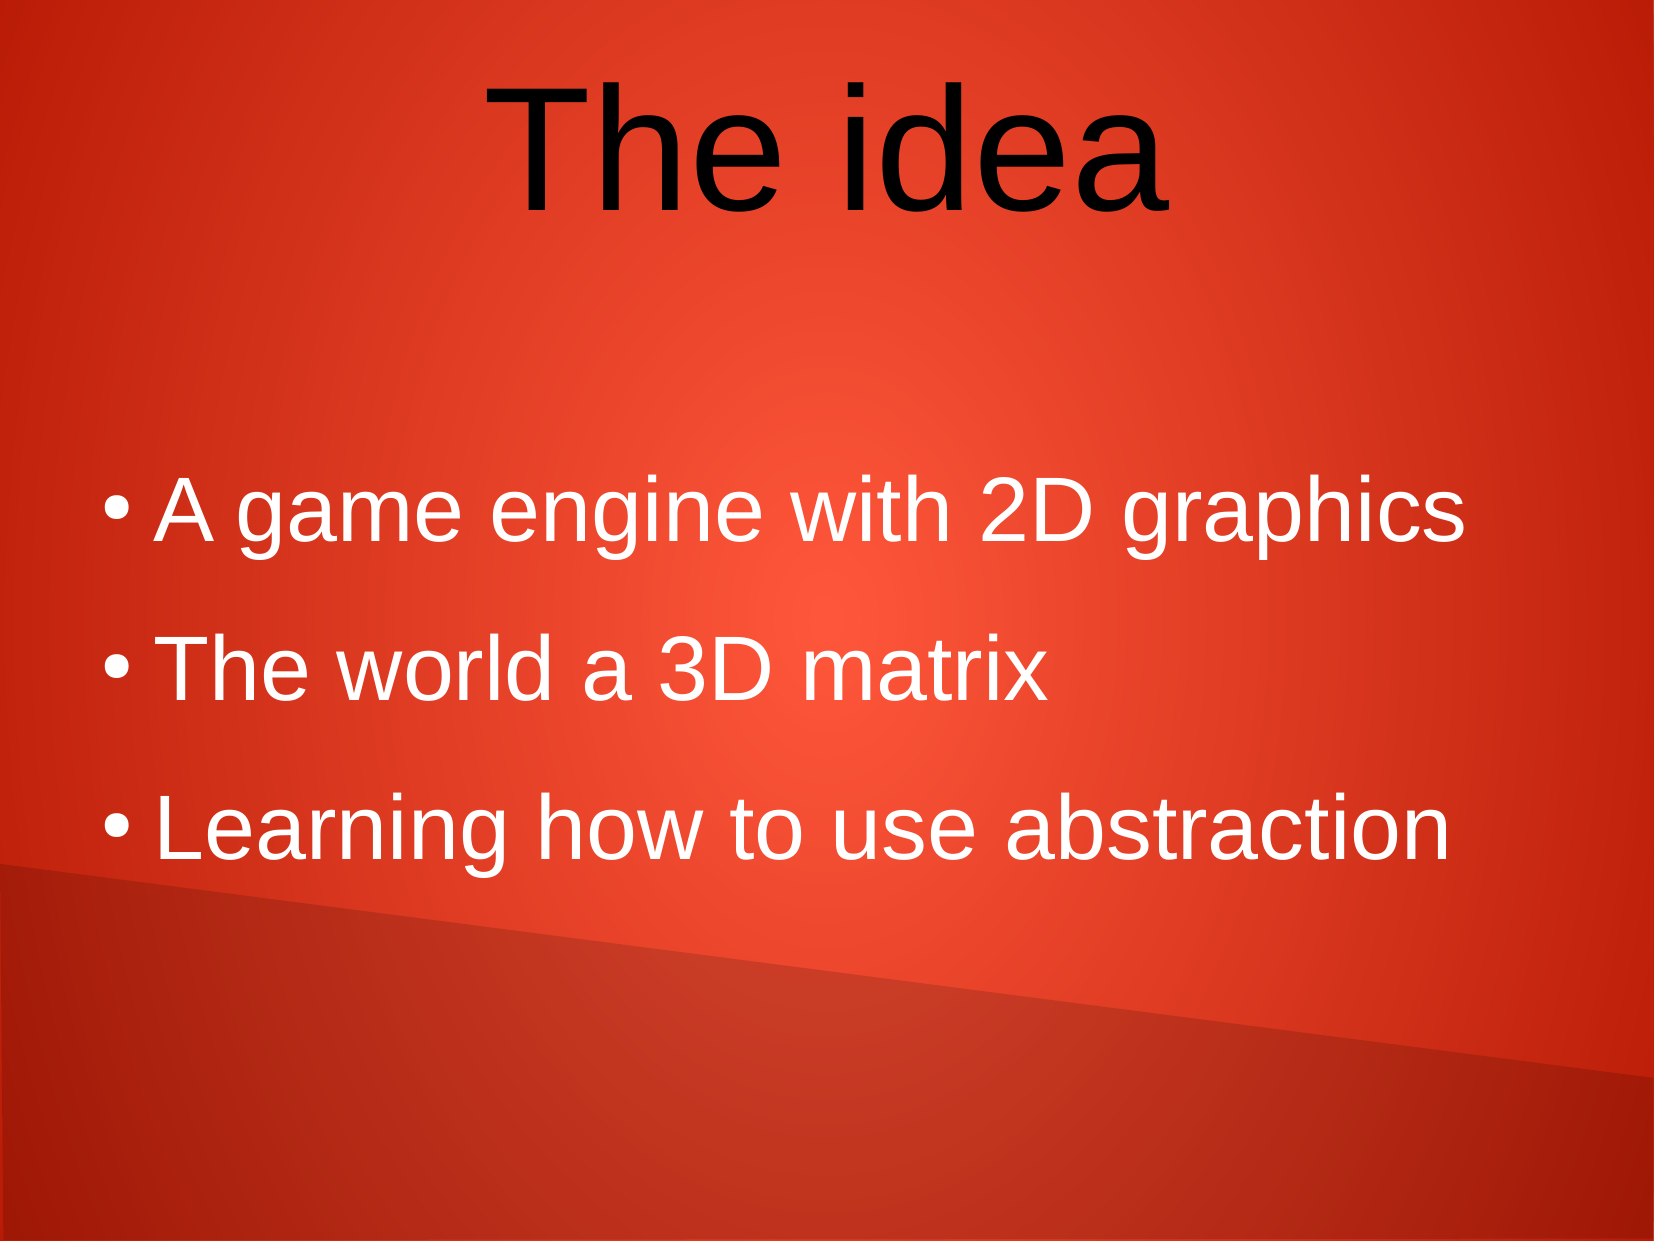

# The idea
A game engine with 2D graphics
The world a 3D matrix
Learning how to use abstraction